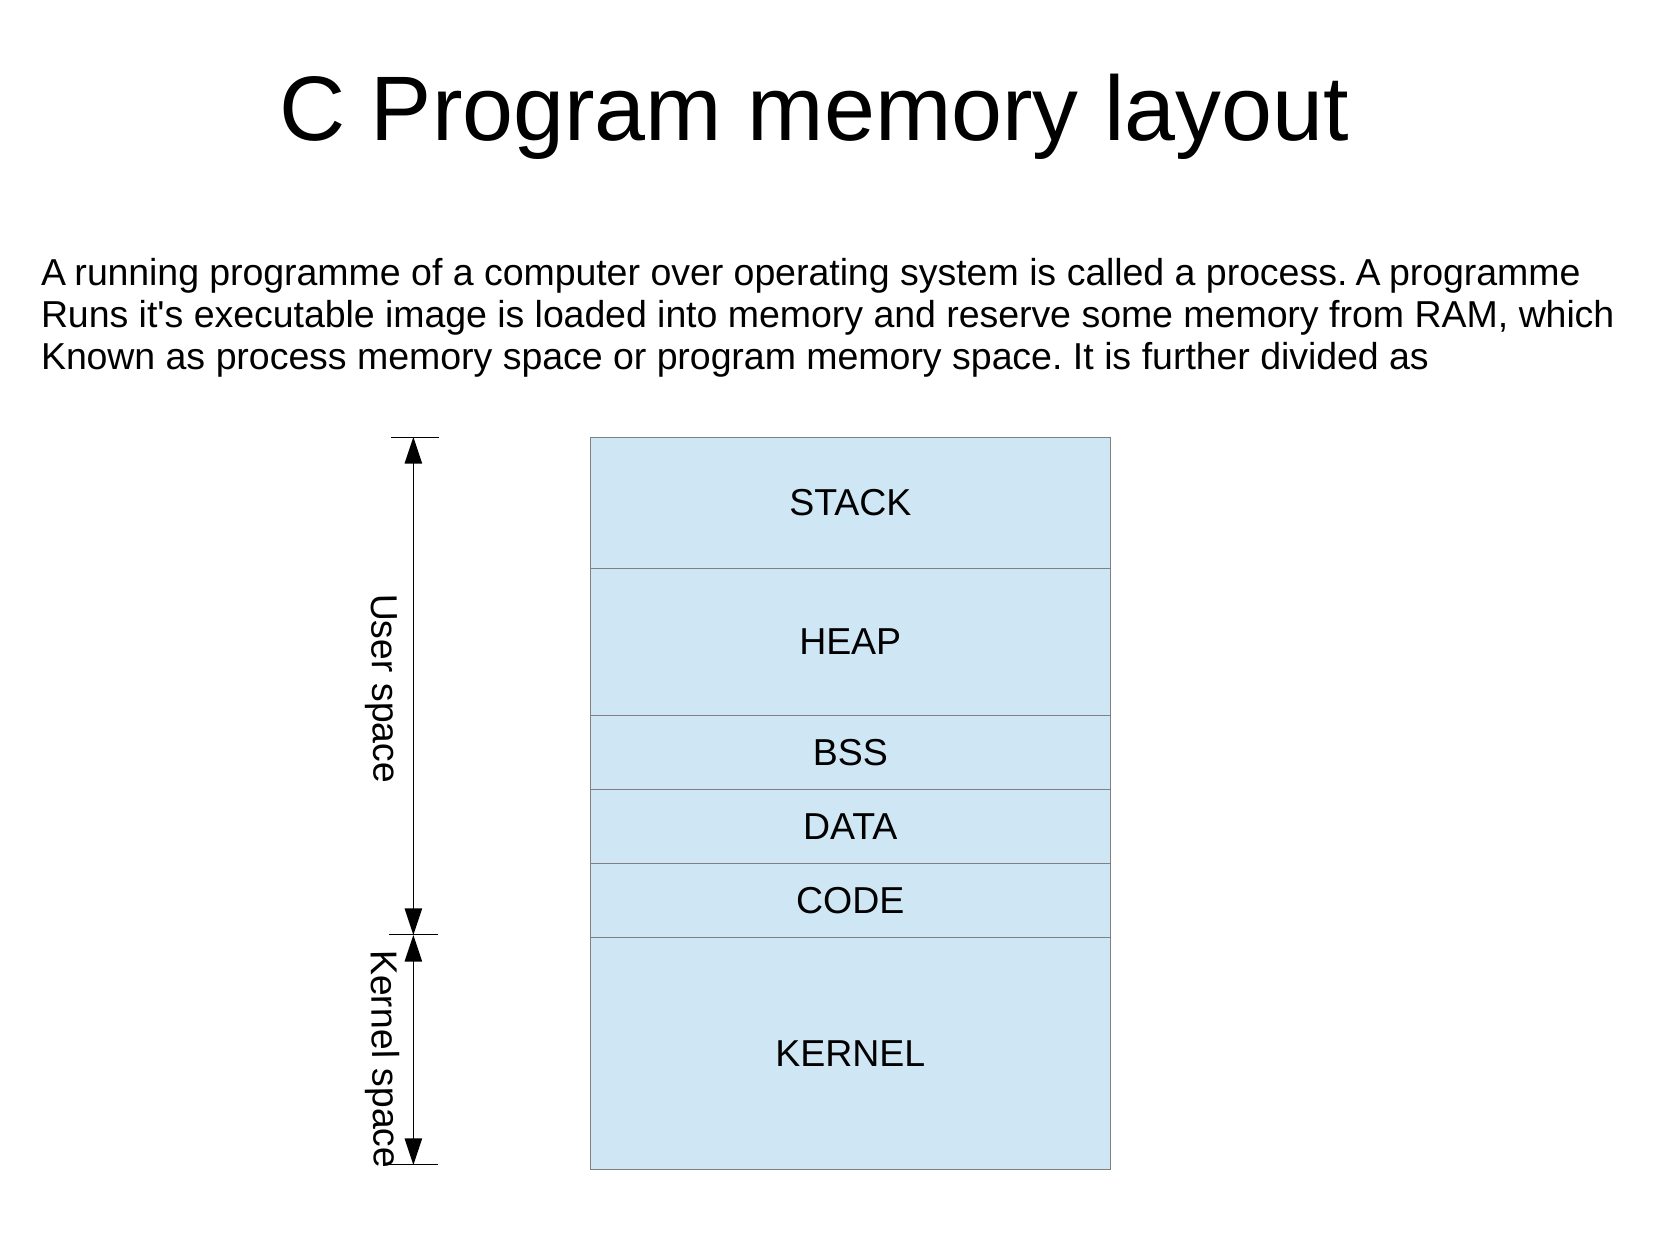

# C Program memory layout
A running programme of a computer over operating system is called a process. A programme
Runs it's executable image is loaded into memory and reserve some memory from RAM, which
Known as process memory space or program memory space. It is further divided as
STACK
HEAP
BSS
DATA
CODE
KERNEL
User space
Kernel space